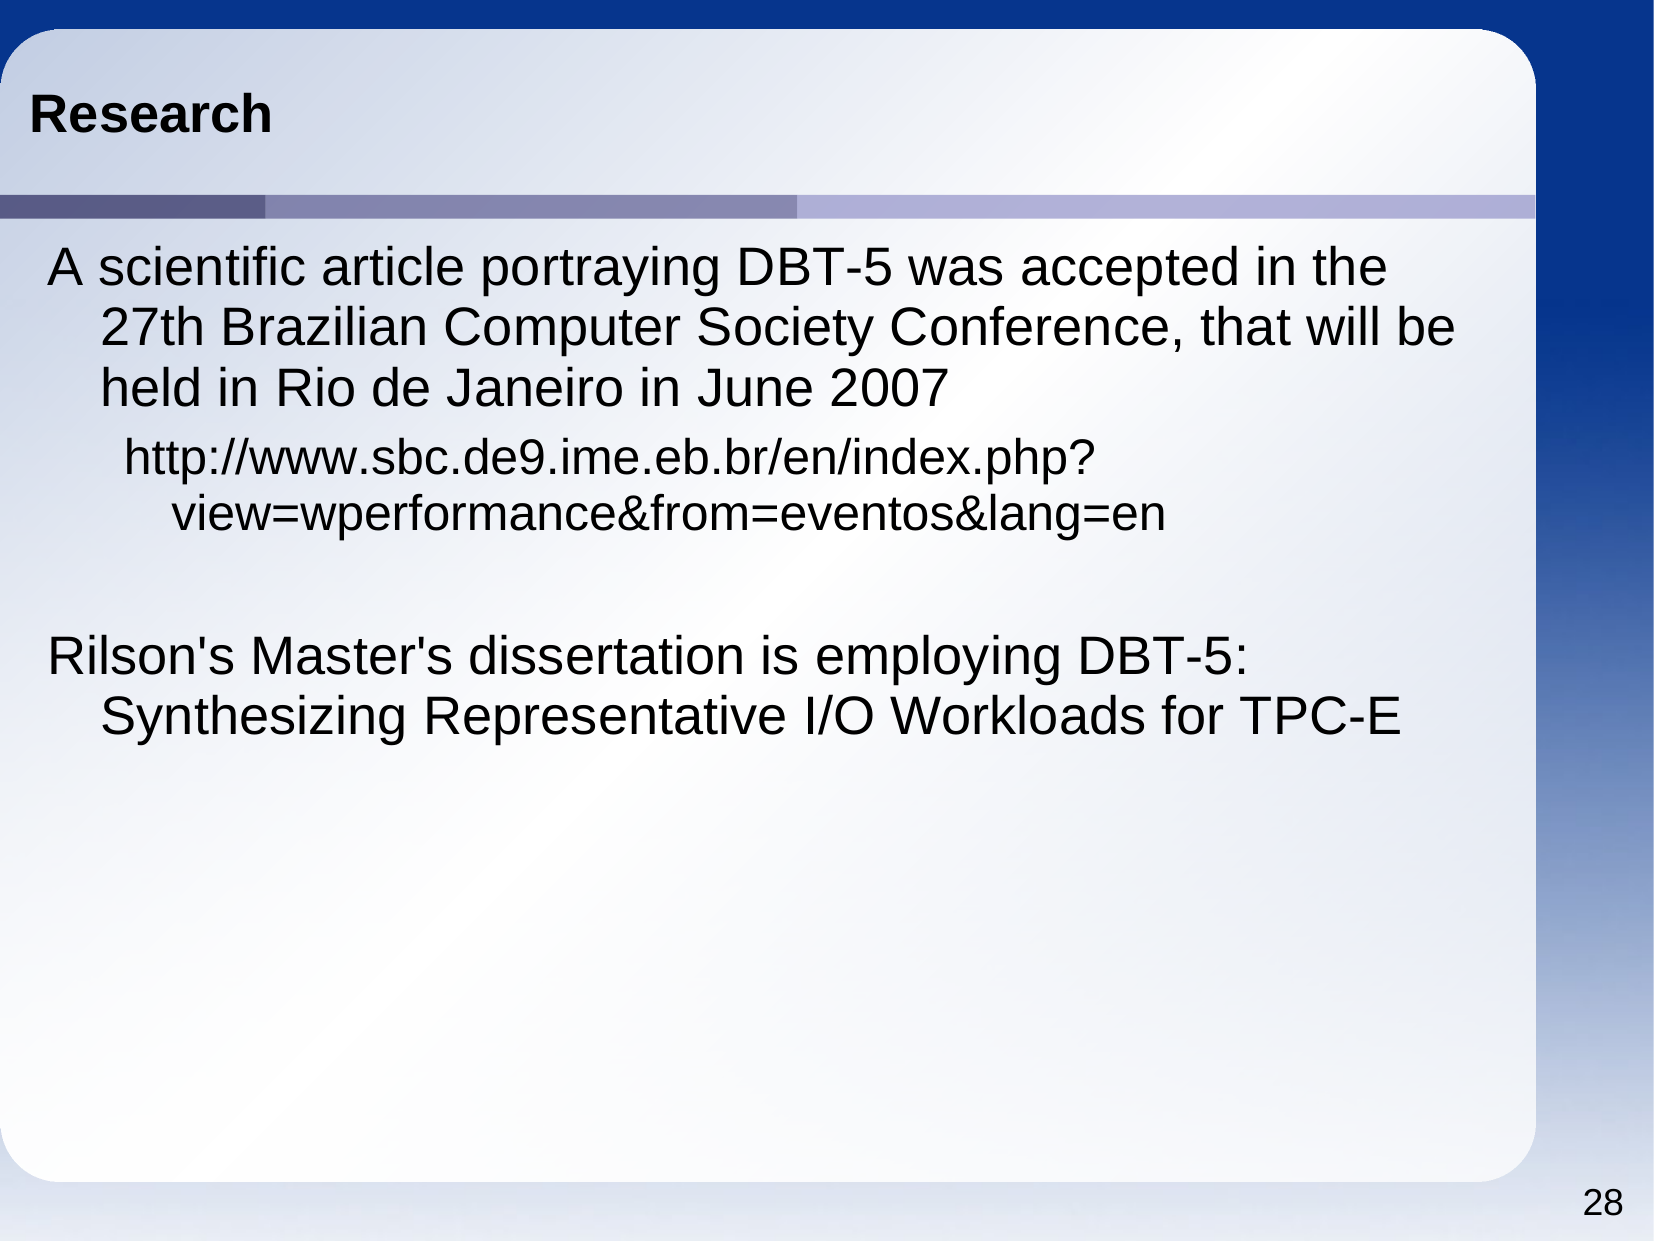

# Research
A scientific article portraying DBT-5 was accepted in the 27th Brazilian Computer Society Conference, that will be held in Rio de Janeiro in June 2007
http://www.sbc.de9.ime.eb.br/en/index.php?view=wperformance&from=eventos&lang=en
Rilson's Master's dissertation is employing DBT-5: Synthesizing Representative I/O Workloads for TPC-E
28